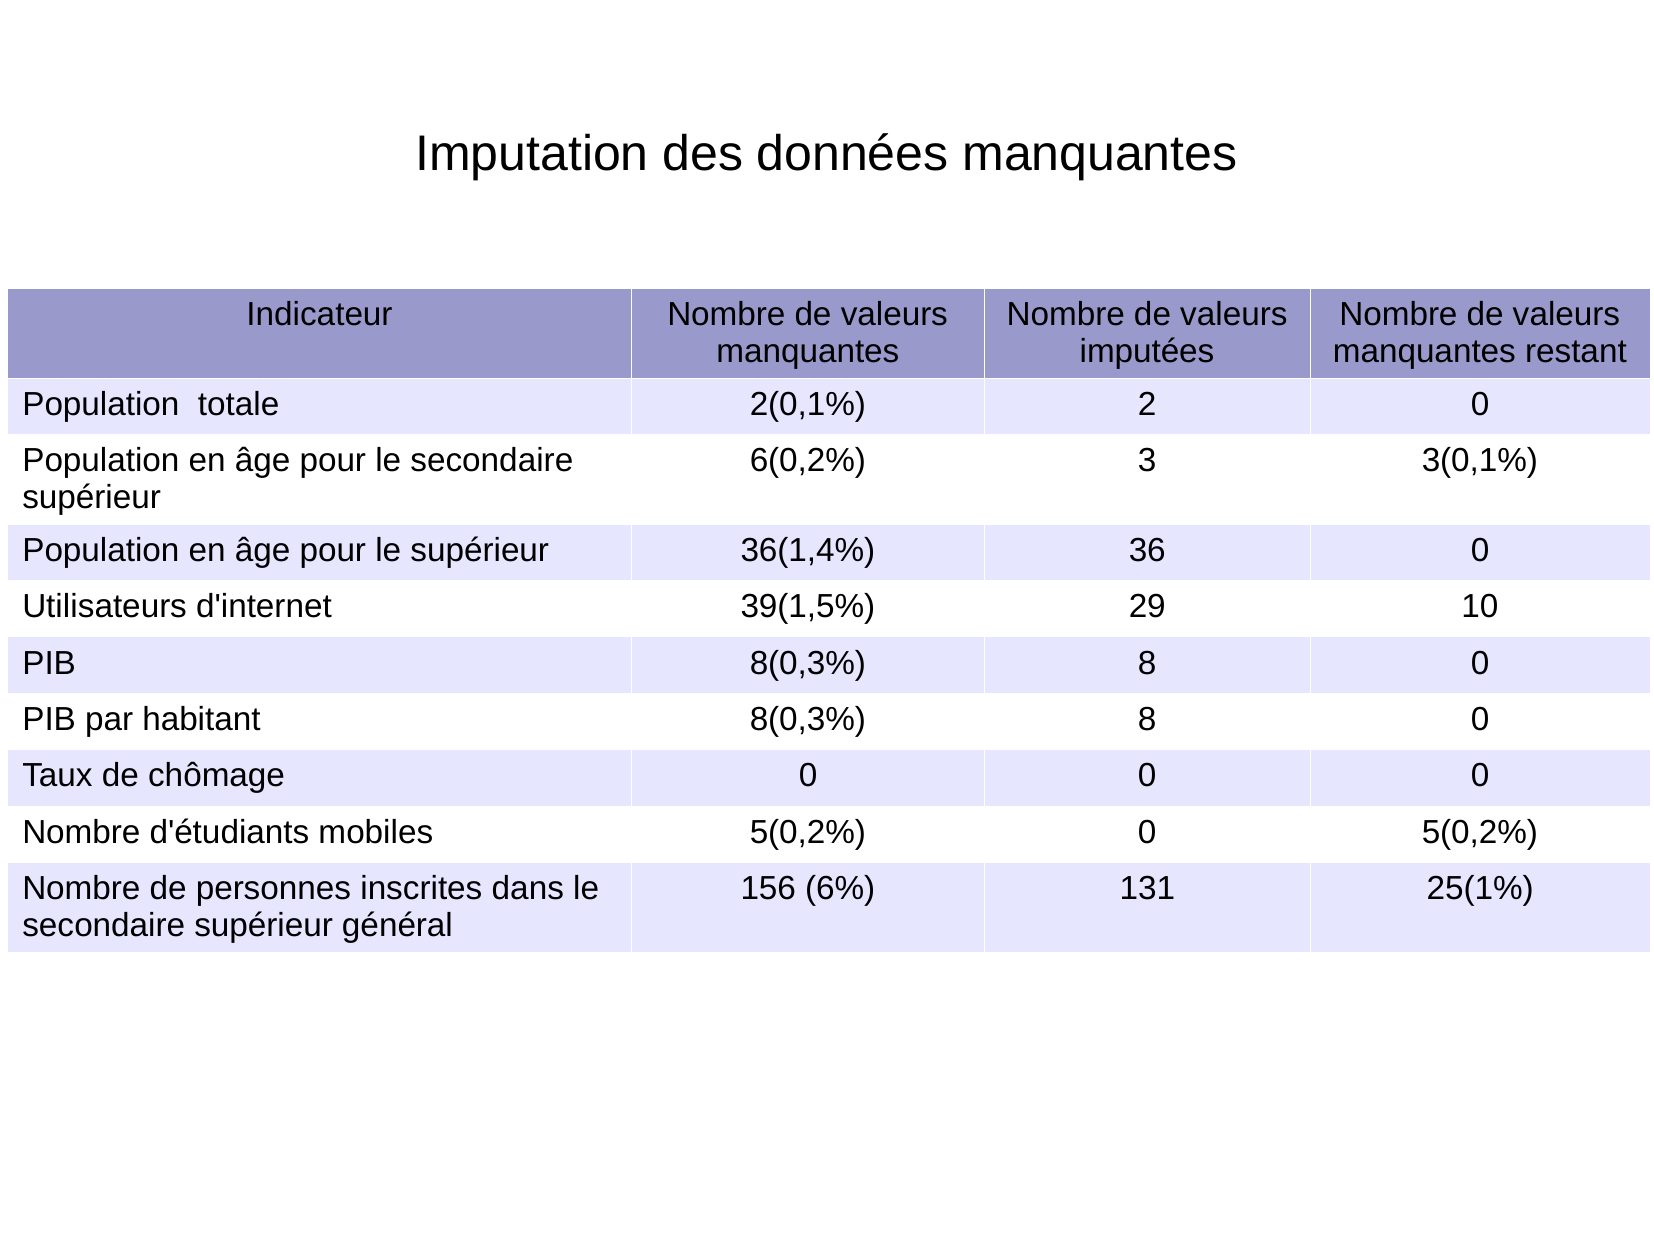

# Imputation des données manquantes
| Indicateur | Nombre de valeurs manquantes | Nombre de valeurs imputées | Nombre de valeurs manquantes restant |
| --- | --- | --- | --- |
| Population totale | 2(0,1%) | 2 | 0 |
| Population en âge pour le secondaire supérieur | 6(0,2%) | 3 | 3(0,1%) |
| Population en âge pour le supérieur | 36(1,4%) | 36 | 0 |
| Utilisateurs d'internet | 39(1,5%) | 29 | 10 |
| PIB | 8(0,3%) | 8 | 0 |
| PIB par habitant | 8(0,3%) | 8 | 0 |
| Taux de chômage | 0 | 0 | 0 |
| Nombre d'étudiants mobiles | 5(0,2%) | 0 | 5(0,2%) |
| Nombre de personnes inscrites dans le secondaire supérieur général | 156 (6%) | 131 | 25(1%) |